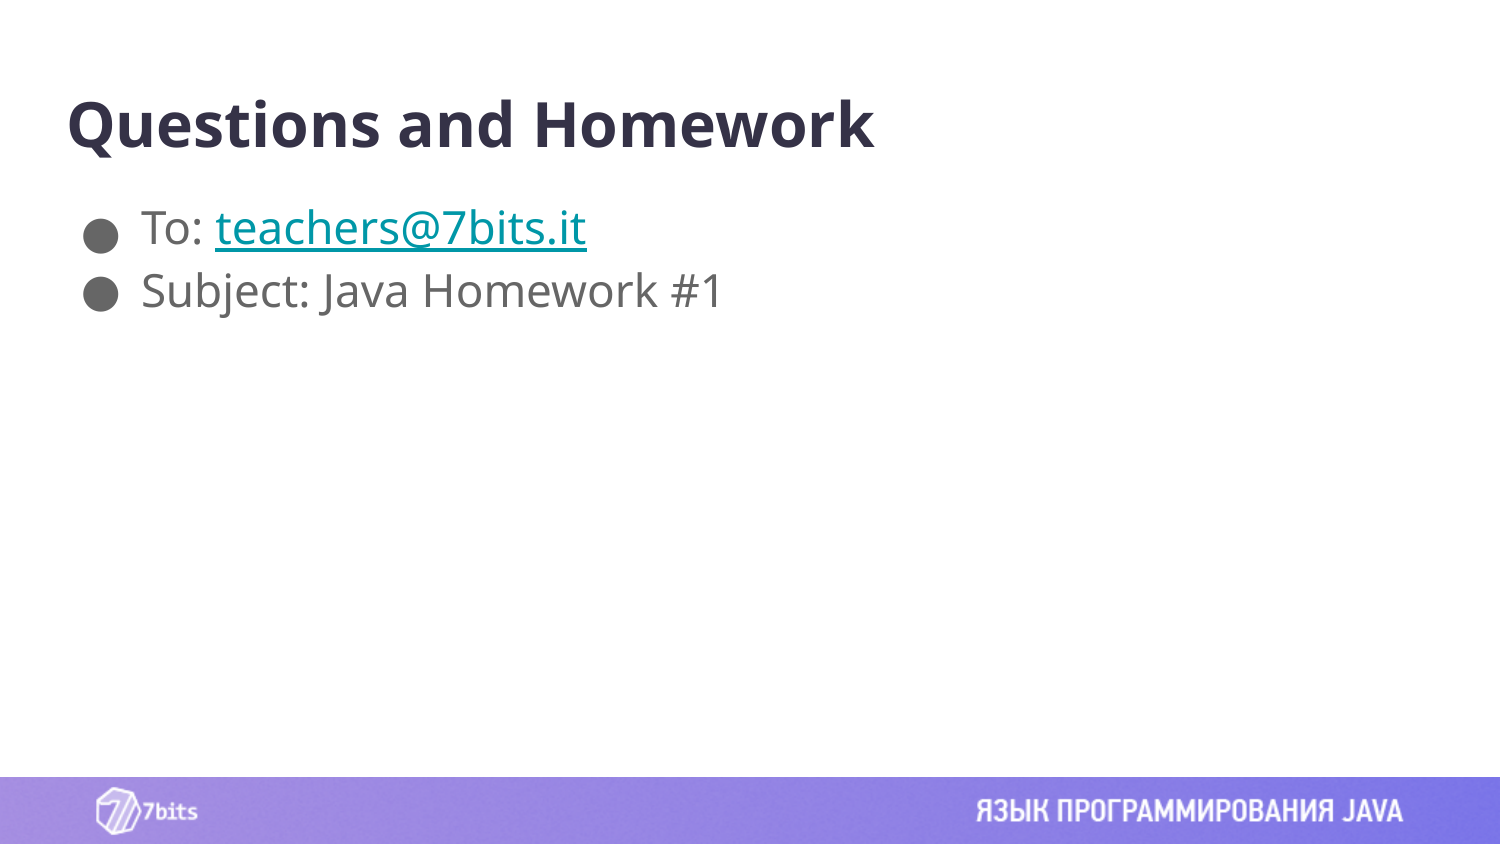

# Questions and Homework
To: teachers@7bits.it
Subject: Java Homework #1